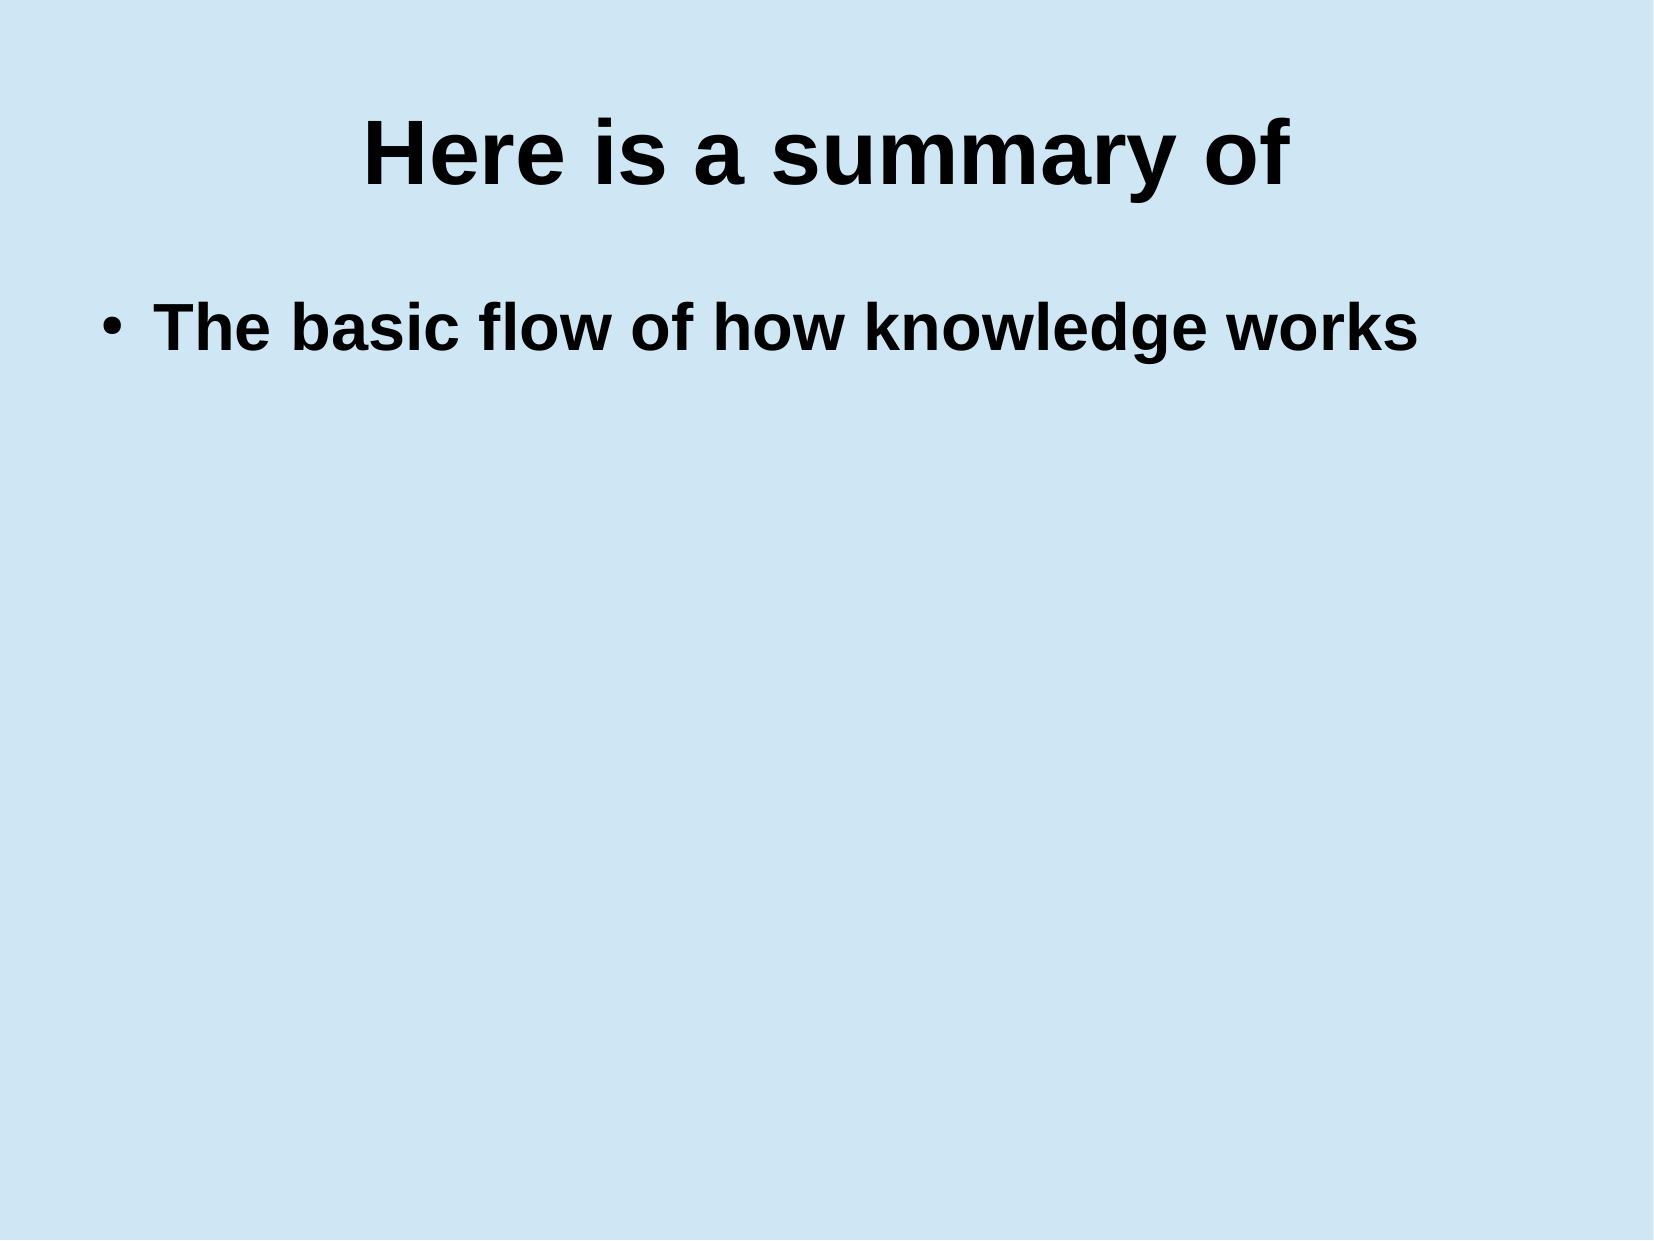

# Here is a summary of
The basic flow of how knowledge works